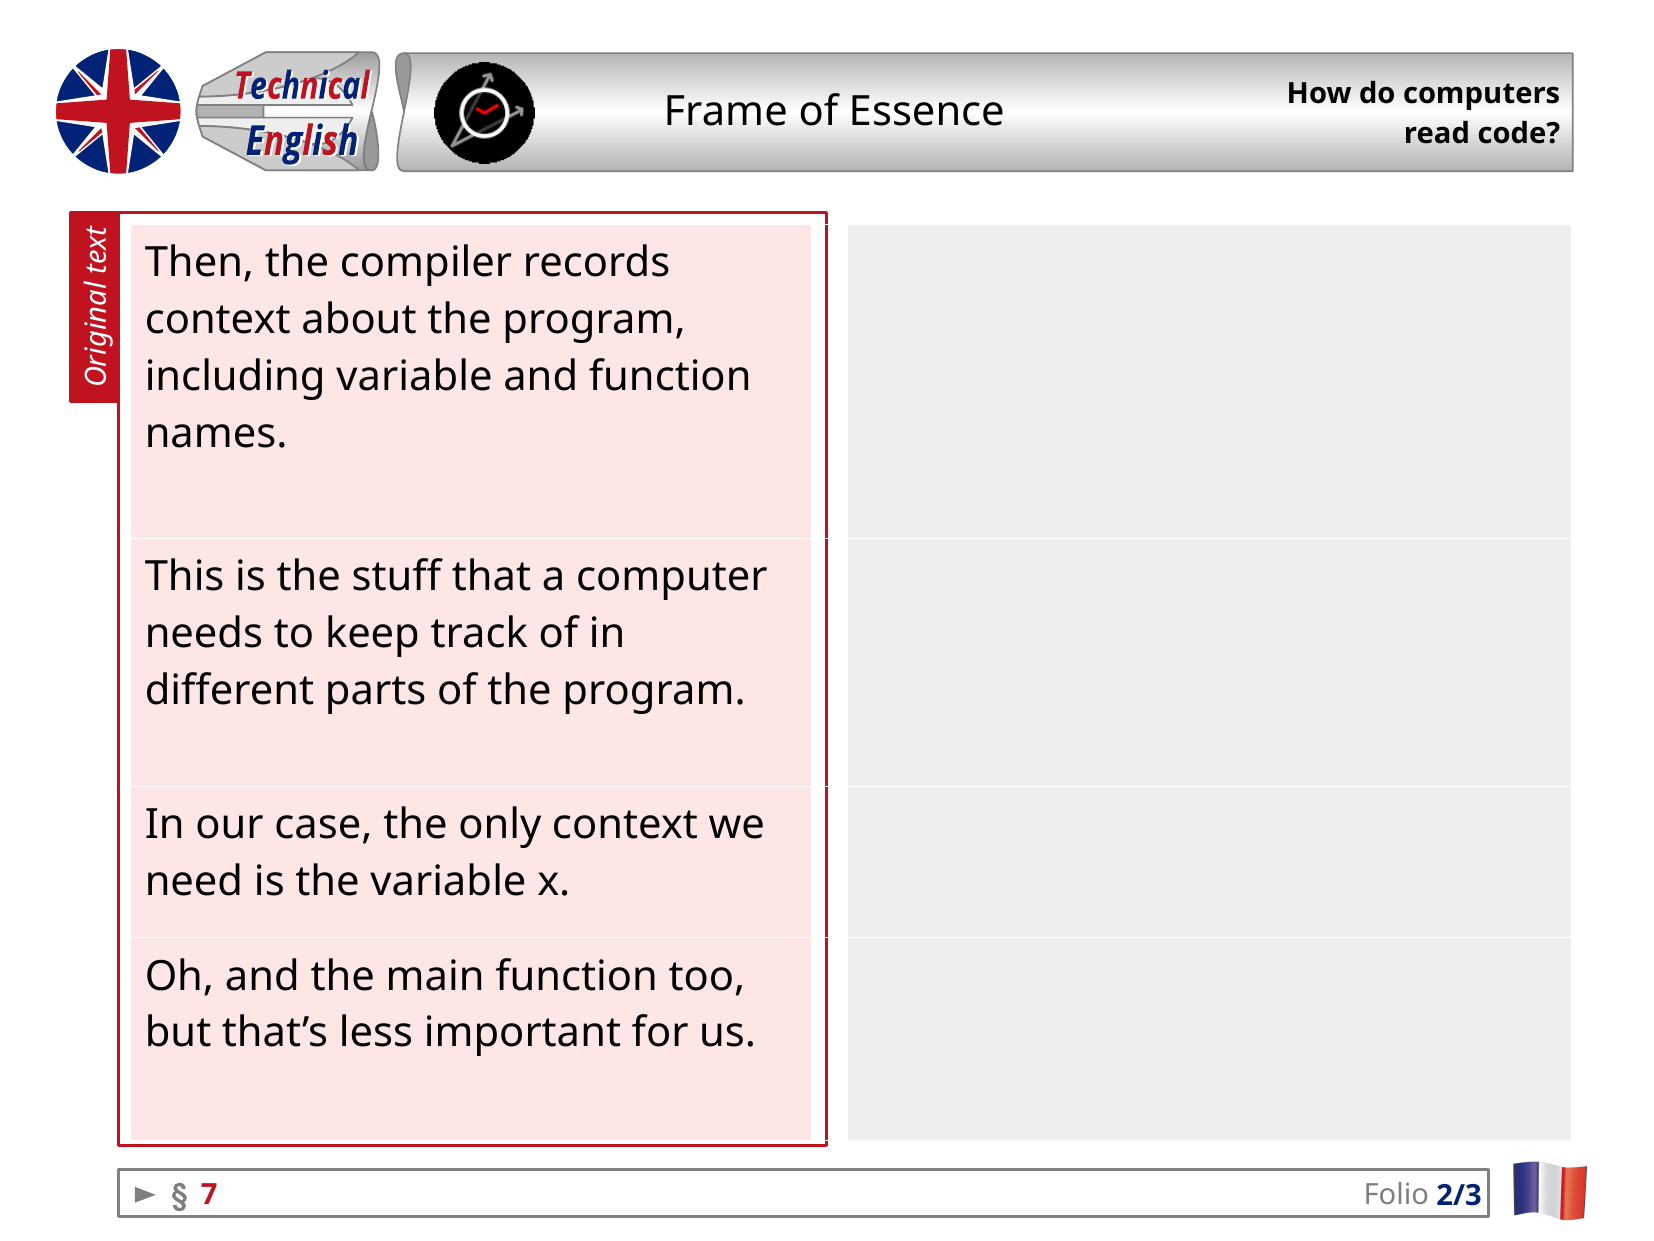

#
| Then, the compiler records context about the program, including variable and function names. | | |
| --- | --- | --- |
| This is the stuff that a computer needs to keep track of in different parts of the program. | | |
| In our case, the only context we need is the variable x. | | |
| Oh, and the main function too, but that’s less important for us. | | |
7
2/3